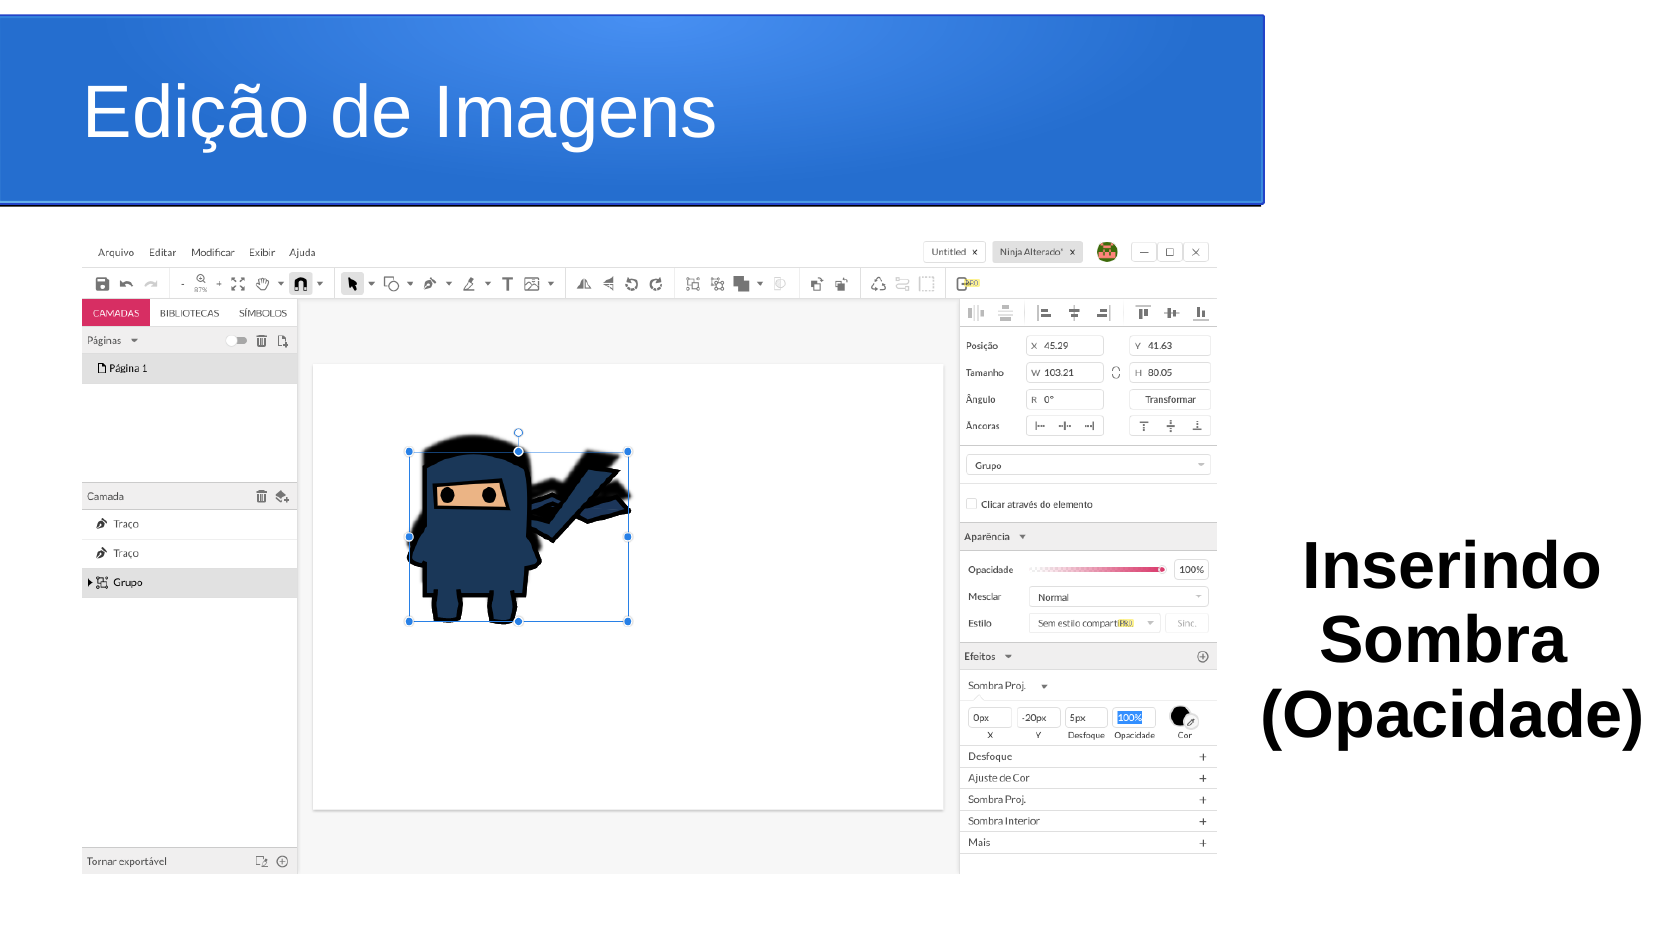

# Edição de Imagens
Inserindo Sombra
(Opacidade)